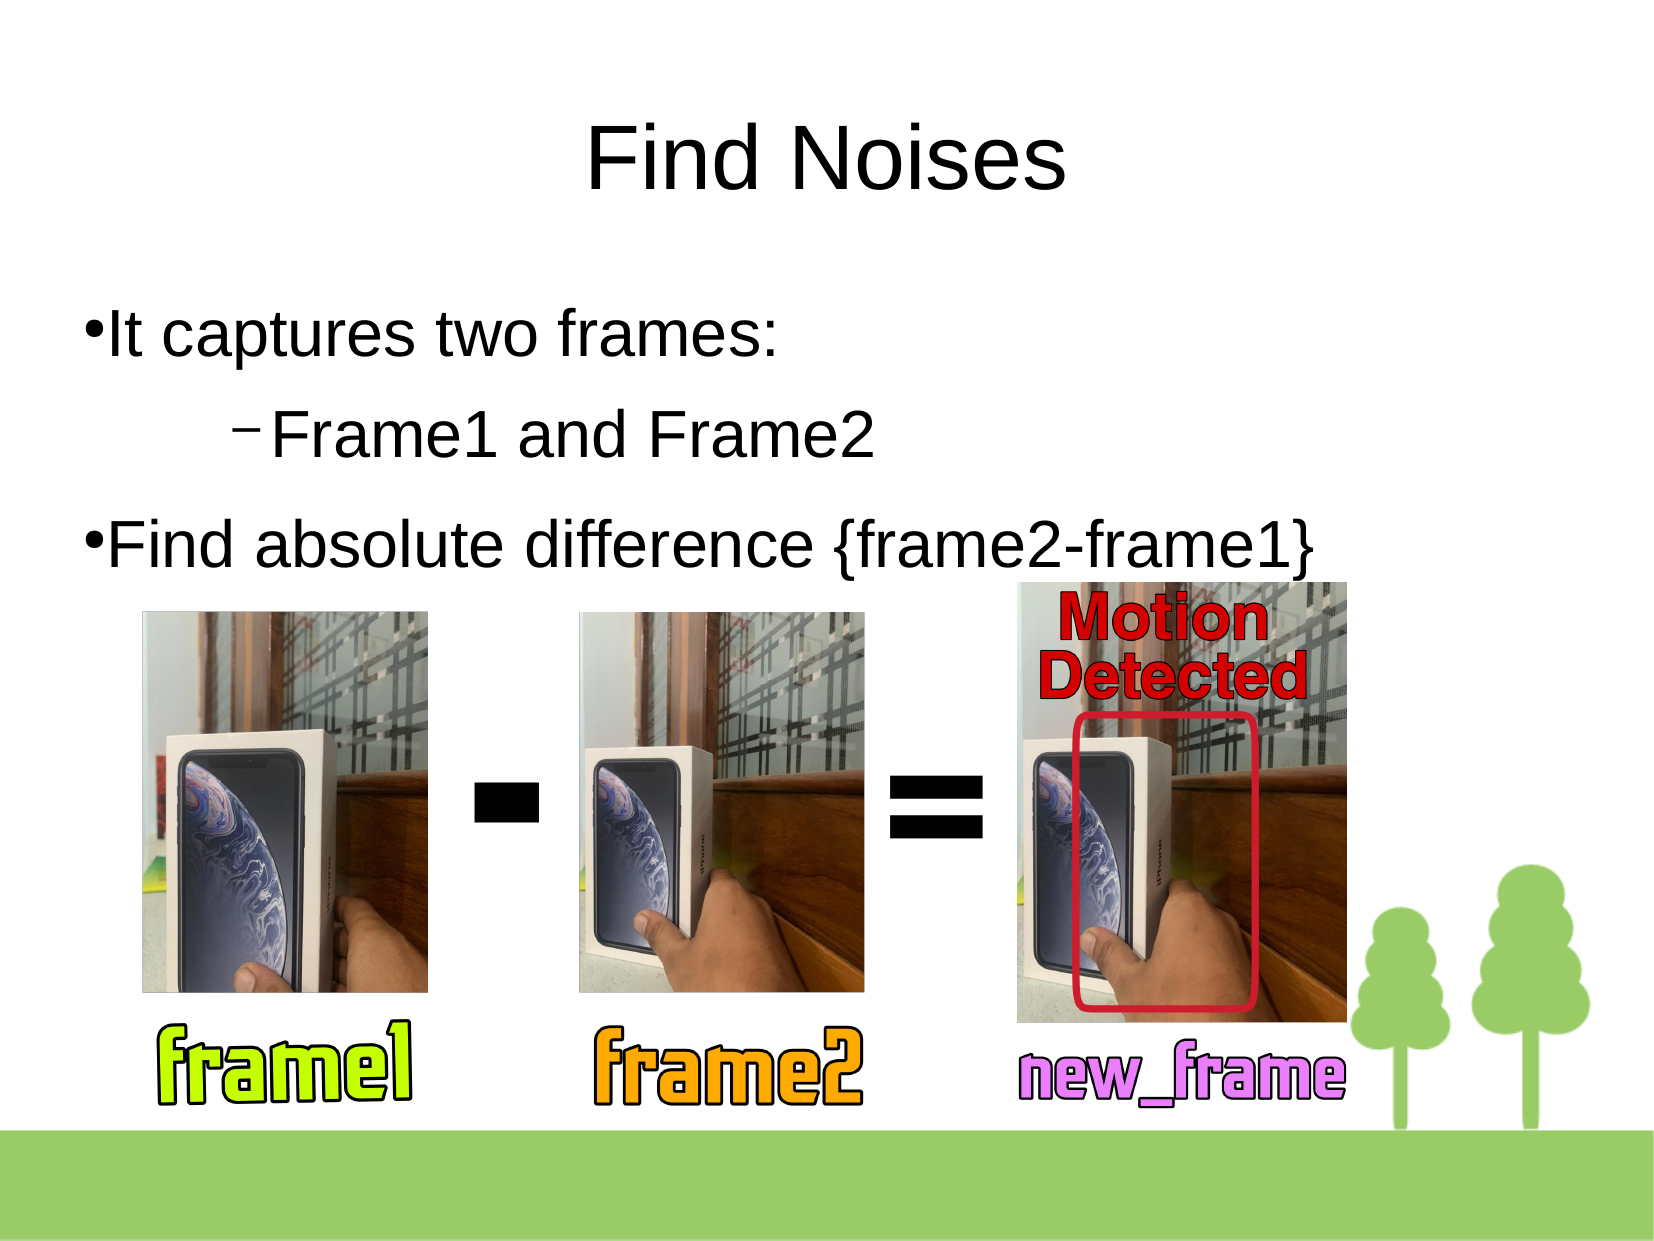

# Find Noises
It captures two frames:
Frame1 and Frame2
Find absolute difference {frame2-frame1}